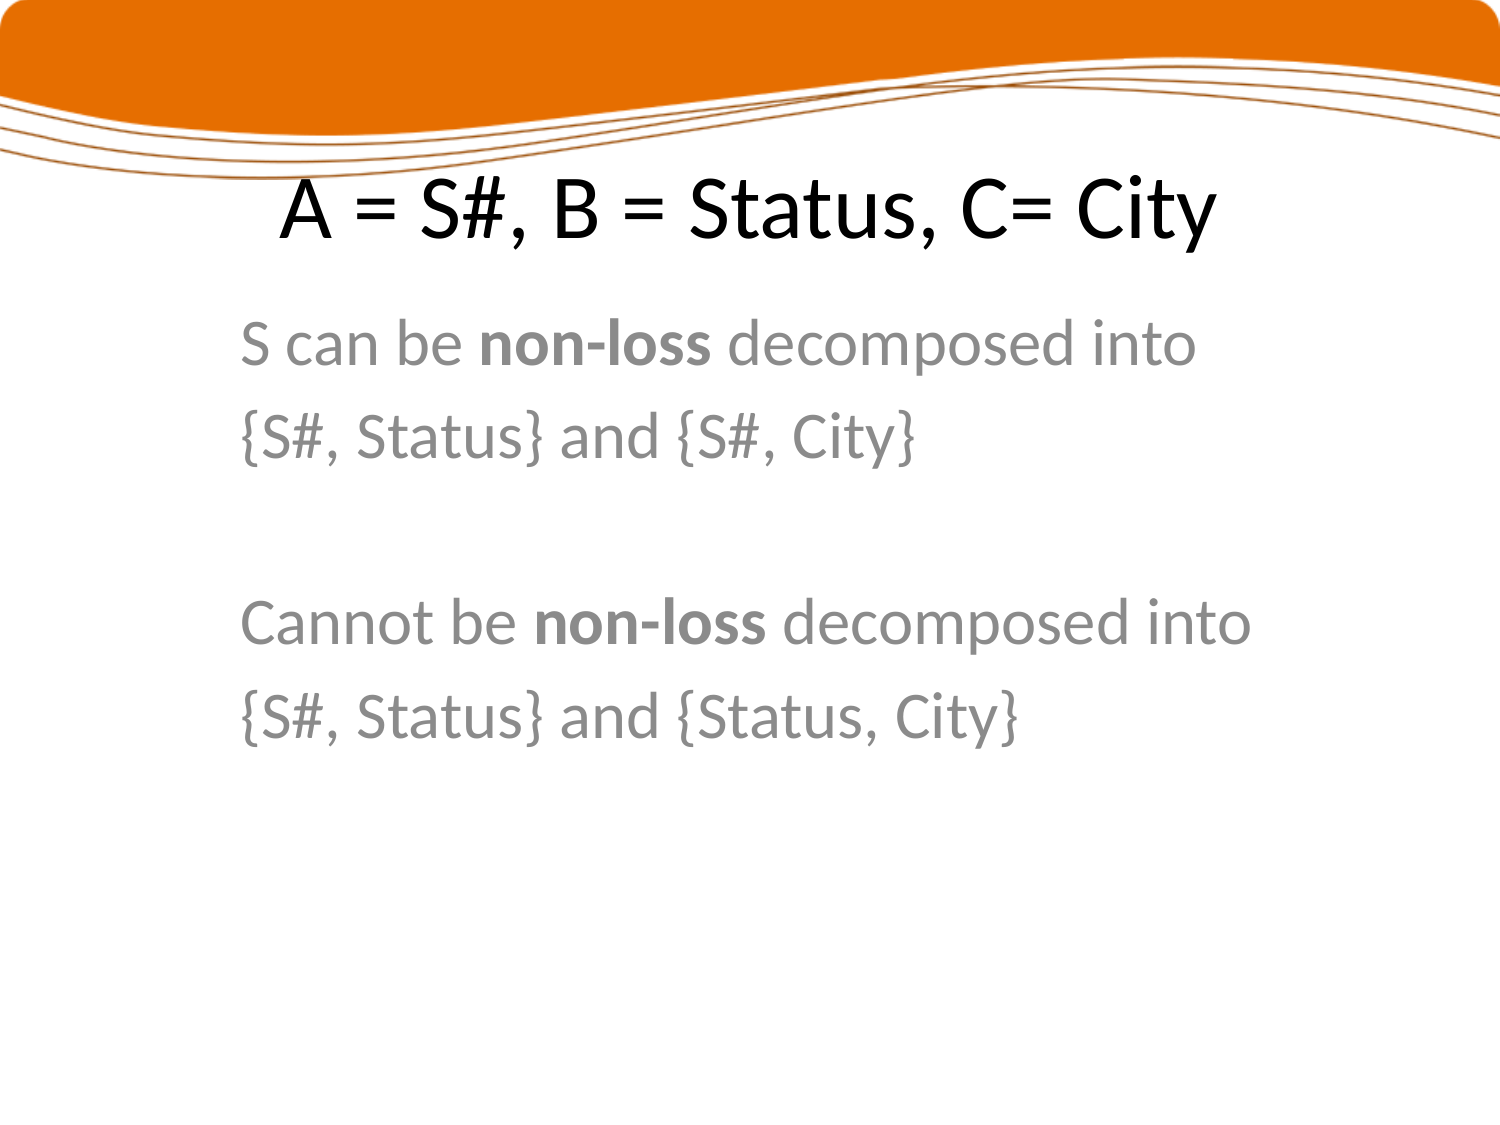

A = S#, B = Status, C= City
# S can be non-loss decomposed into
{S#, Status} and {S#, City}
Cannot be non-loss decomposed into
{S#, Status} and {Status, City}